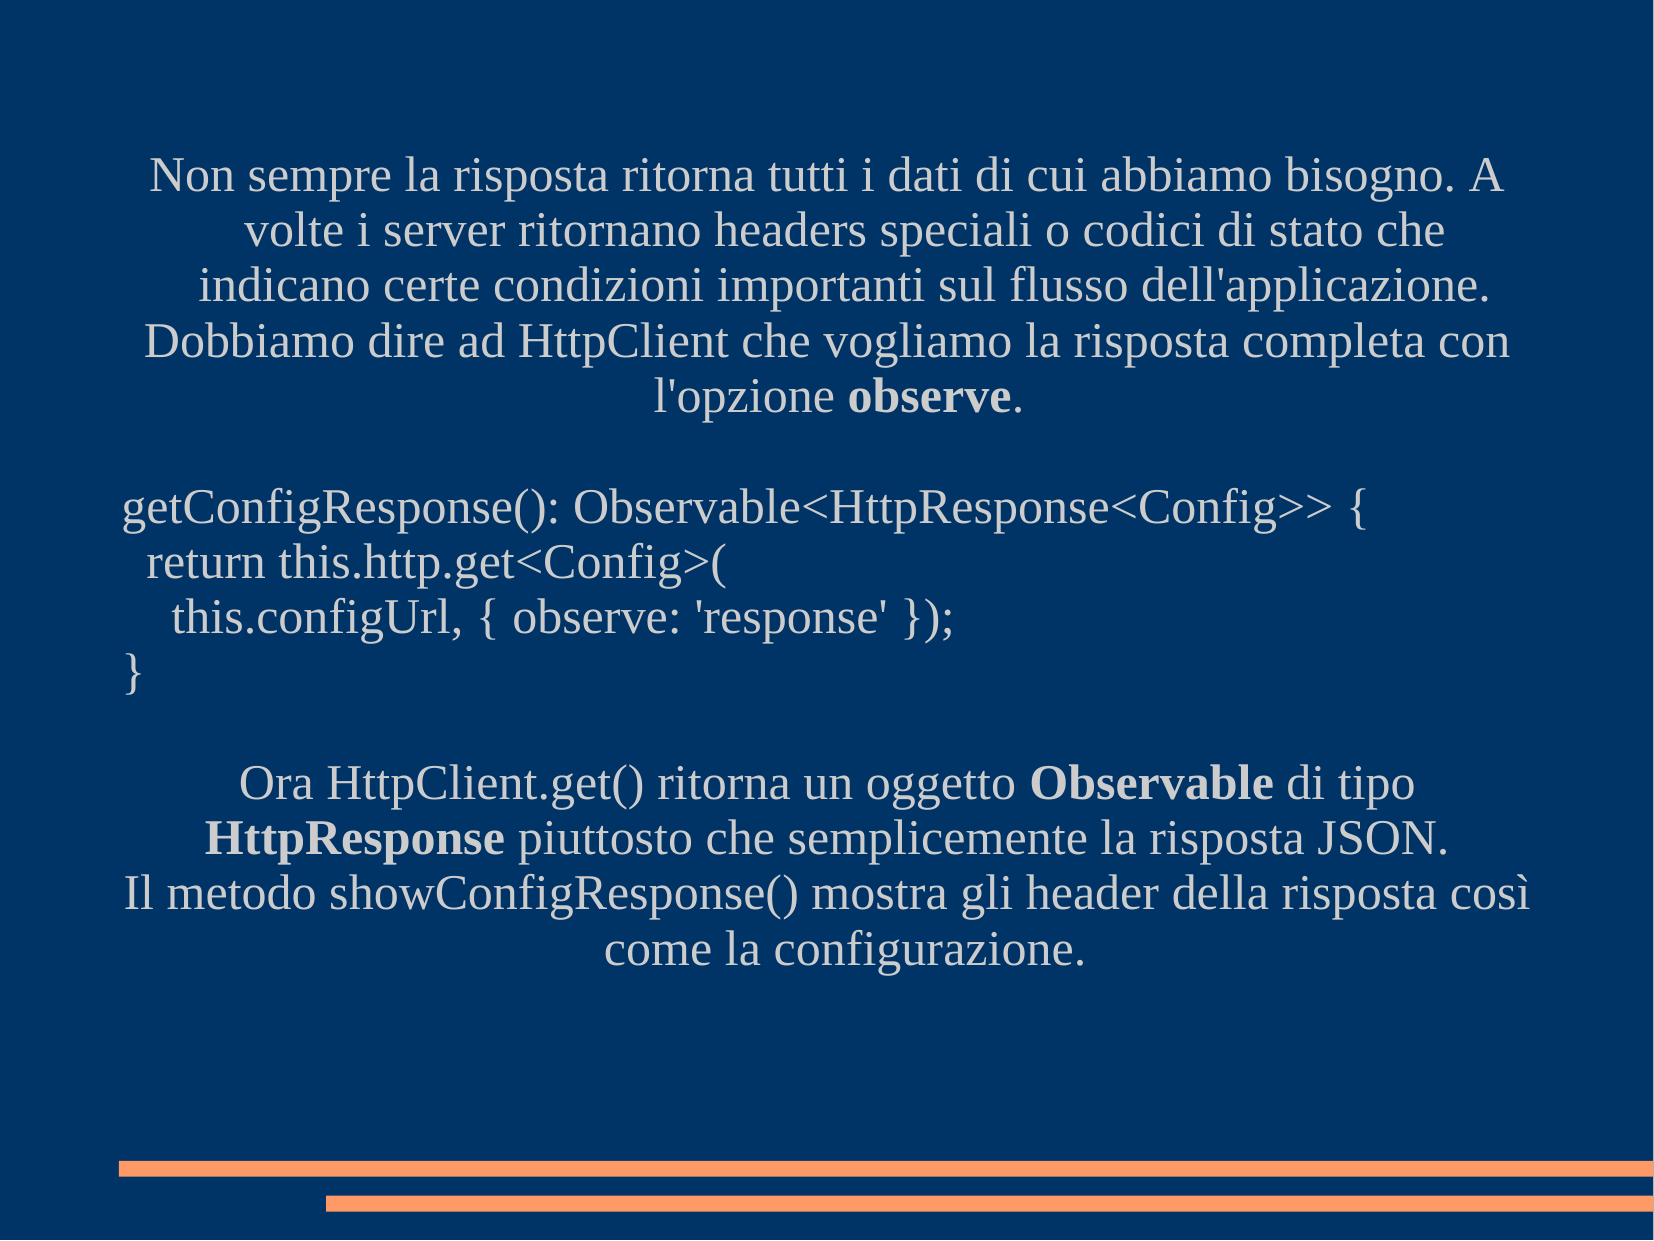

# Non sempre la risposta ritorna tutti i dati di cui abbiamo bisogno. A volte i server ritornano headers speciali o codici di stato che indicano certe condizioni importanti sul flusso dell'applicazione.
Dobbiamo dire ad HttpClient che vogliamo la risposta completa con l'opzione observe.
getConfigResponse(): Observable<HttpResponse<Config>> {
 return this.http.get<Config>(
 this.configUrl, { observe: 'response' });
}
Ora HttpClient.get() ritorna un oggetto Observable di tipo
HttpResponse piuttosto che semplicemente la risposta JSON.
Il metodo showConfigResponse() mostra gli header della risposta così come la configurazione.